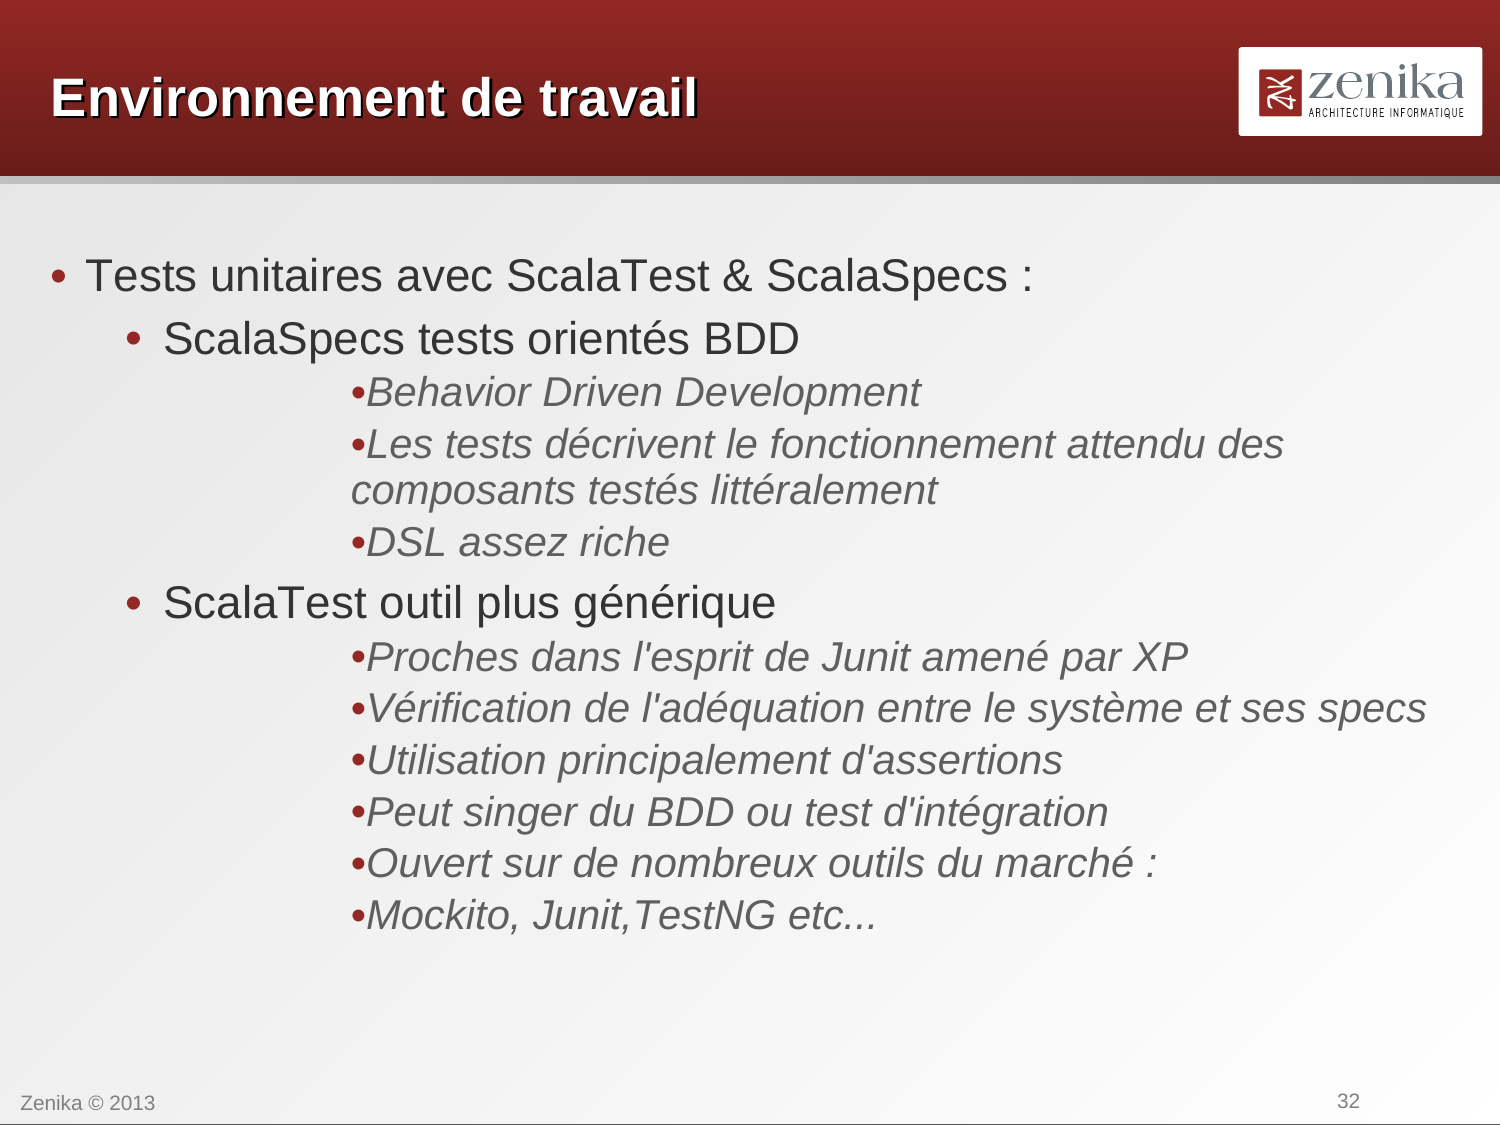

# Environnement de travail
Tests unitaires avec ScalaTest & ScalaSpecs :
ScalaSpecs tests orientés BDD
Behavior Driven Development
Les tests décrivent le fonctionnement attendu des composants testés littéralement
DSL assez riche
ScalaTest outil plus générique
Proches dans l'esprit de Junit amené par XP
Vérification de l'adéquation entre le système et ses specs
Utilisation principalement d'assertions
Peut singer du BDD ou test d'intégration
Ouvert sur de nombreux outils du marché :
Mockito, Junit,TestNG etc...